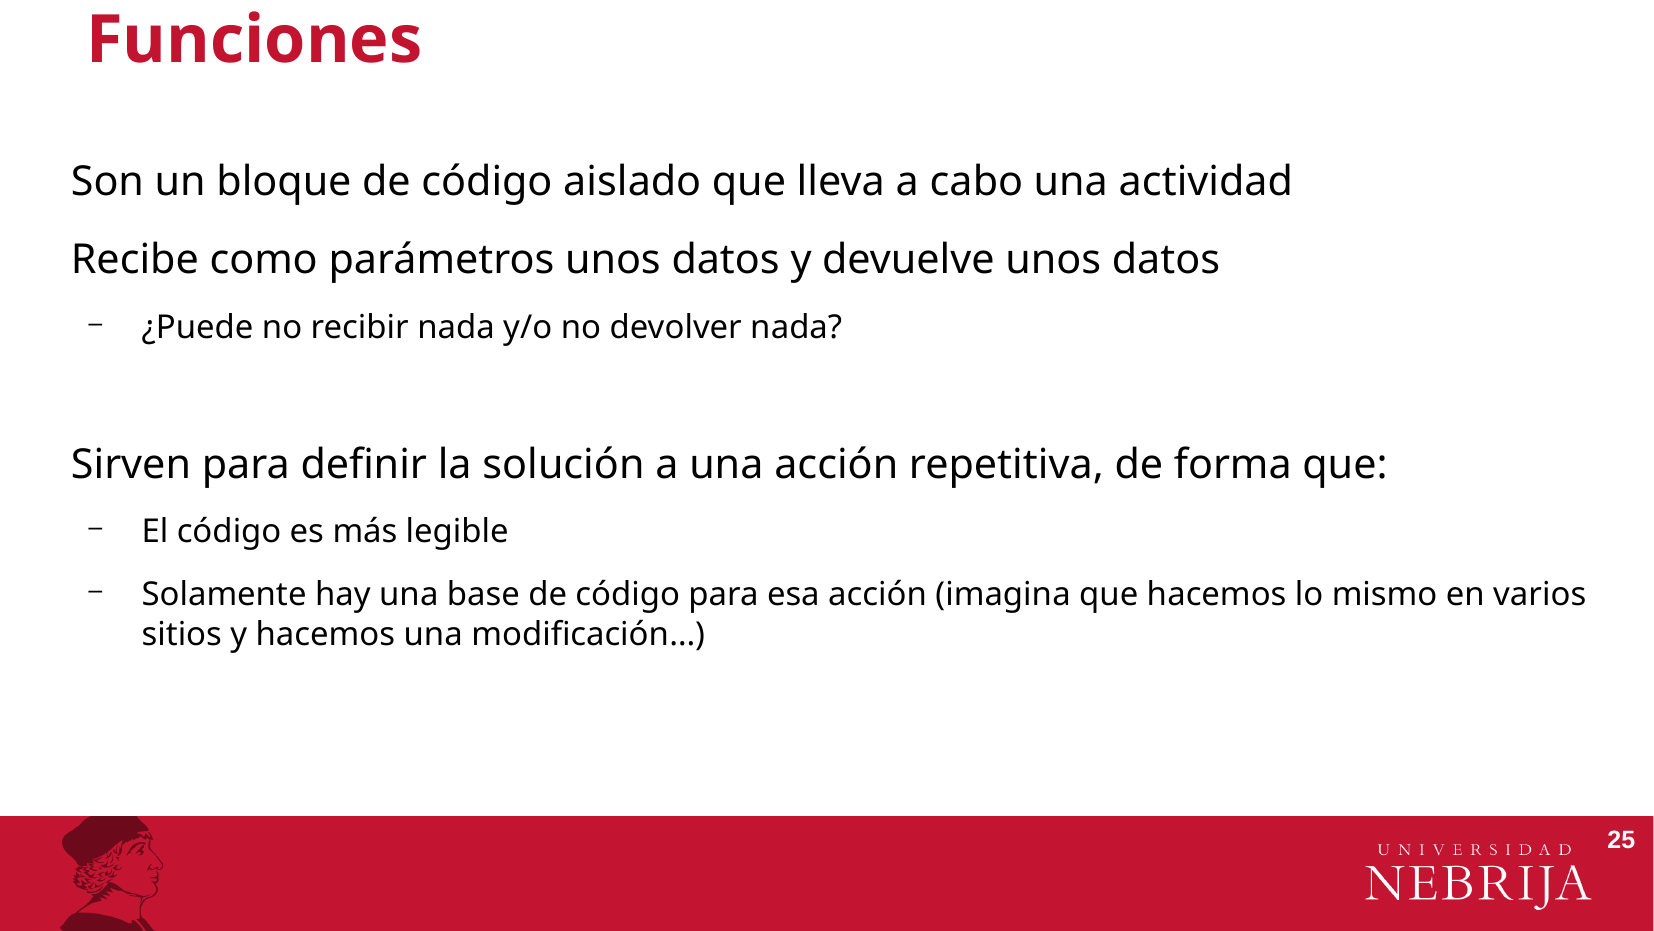

Funciones
# Son un bloque de código aislado que lleva a cabo una actividad
Recibe como parámetros unos datos y devuelve unos datos
¿Puede no recibir nada y/o no devolver nada?
Sirven para definir la solución a una acción repetitiva, de forma que:
El código es más legible
Solamente hay una base de código para esa acción (imagina que hacemos lo mismo en varios sitios y hacemos una modificación…)